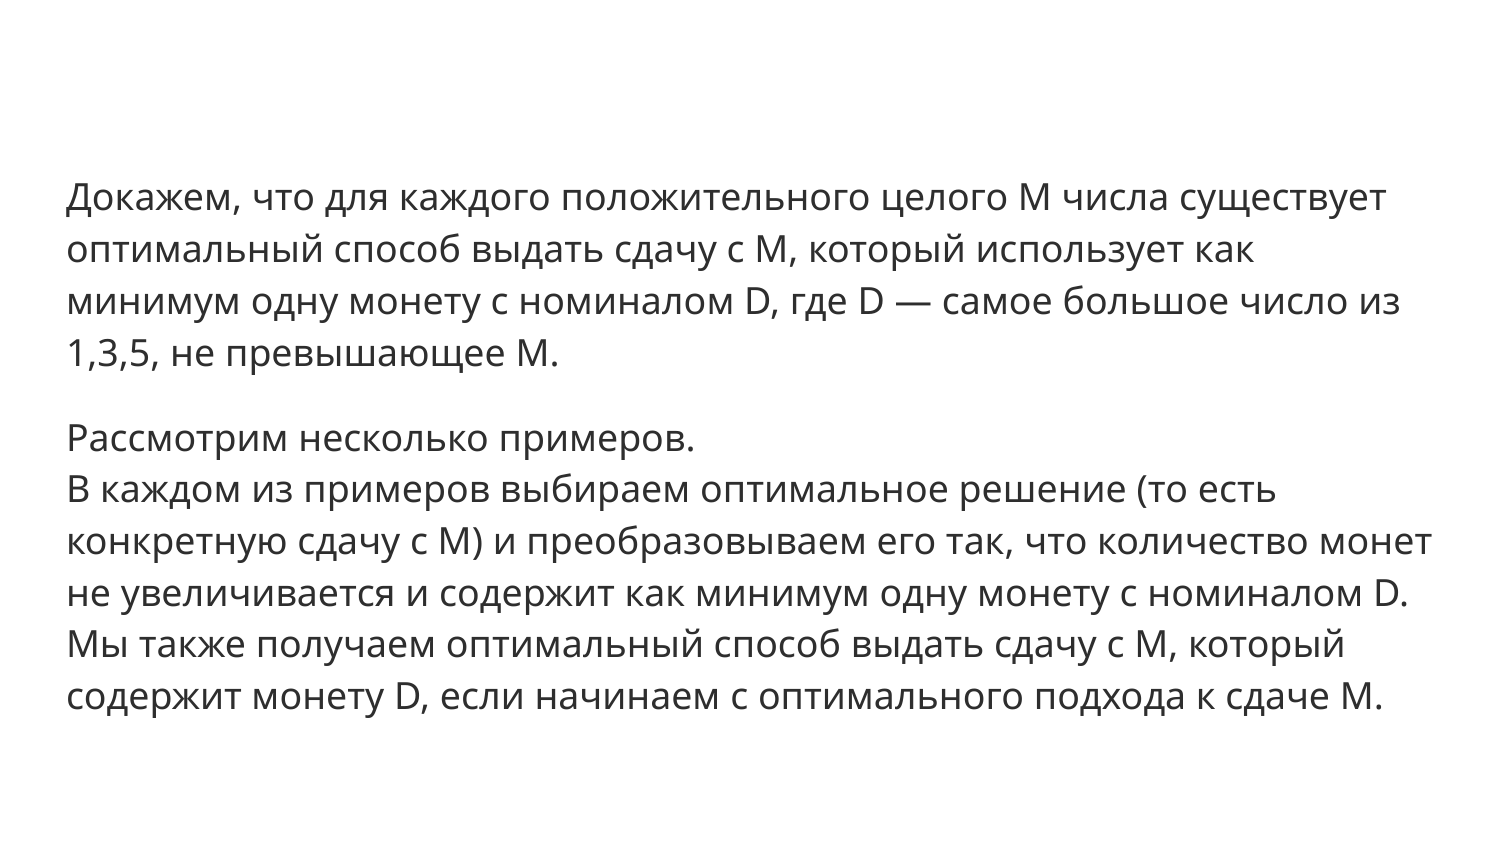

#
Докажем, что для каждого положительного целого M числа существует оптимальный способ выдать сдачу с M, который использует как минимум одну монету с номиналом D, где D — самое большое число из 1,3,5, не превышающее M.
Рассмотрим несколько примеров.
В каждом из примеров выбираем оптимальное решение (то есть конкретную сдачу с M) и преобразовываем его так, что количество монет не увеличивается и содержит как минимум одну монету с номиналом D. Мы также получаем оптимальный способ выдать сдачу с M, который содержит монету D, если начинаем с оптимального подхода к сдаче M.
.
. В этом случае , и единственный способ выдать сдачу с — это использовать
монет номиналом 1.
. В таком случае . Безусловно, любая сдача с money будет состоять только из монет с номиналами 1 и 5. Если в неё не входит монета с номиналом 5, то входят как минимум пять монет номиналом 1 (так как
). Заменив их на одну монету номиналом 5, мы улучшим это решение.
. В таком случае . Рассмотрим способ выдать сдачу с и предположим, что в нём не используется монета номиналом 10. Простое, но важное замечание: сумма некой подгруппы использованных монет — 10. Это можно продемонстрировать, рассмотрев количество монет номиналом 5 в данном решении: если таких монет нет, тогда есть как минимум десять монет номиналом 1, и мы заменяем их на одну 10; если есть лишь одна монета номиналом 5, тогда есть как минимум пять монет по 1, и мы снова заменяем все монеты на одну монету номиналом 10; если есть хотя бы две монеты по 5, тогда их снова можно заменить.